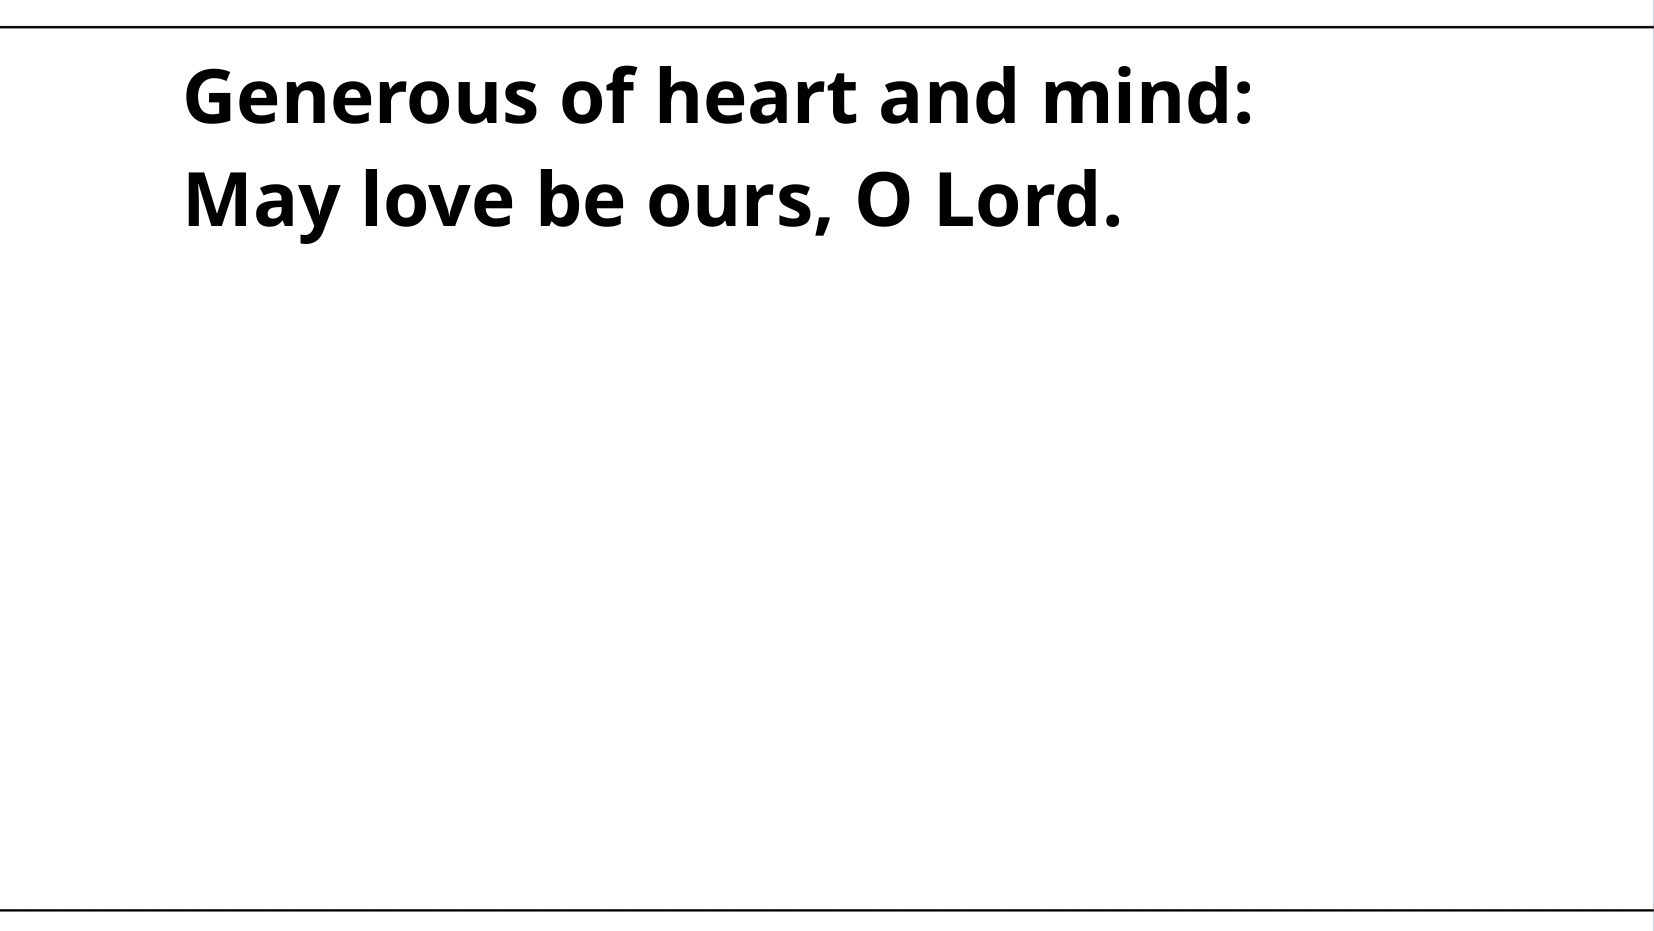

Generous of heart and mind:
 May love be ours, O Lord.